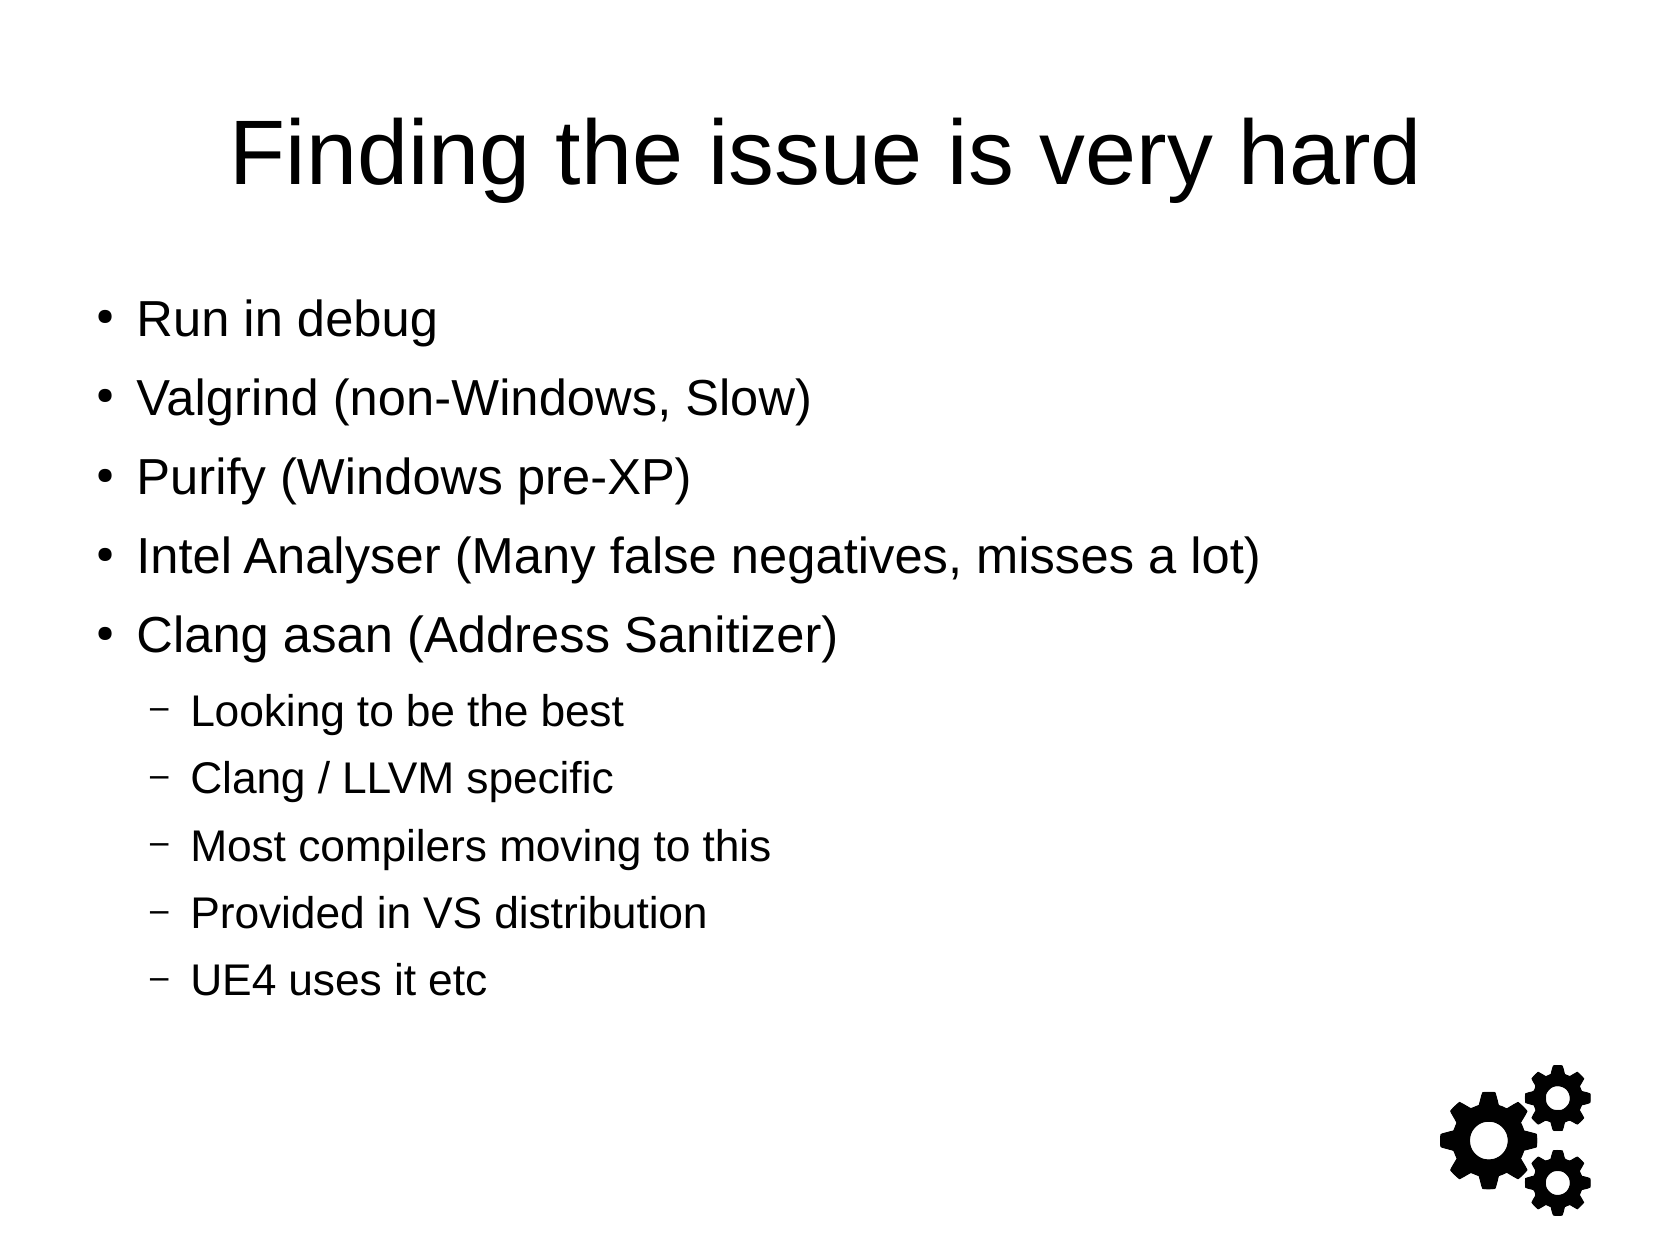

# Finding the issue is very hard
Run in debug
Valgrind (non-Windows, Slow)
Purify (Windows pre-XP)
Intel Analyser (Many false negatives, misses a lot)
Clang asan (Address Sanitizer)
Looking to be the best
Clang / LLVM specific
Most compilers moving to this
Provided in VS distribution
UE4 uses it etc